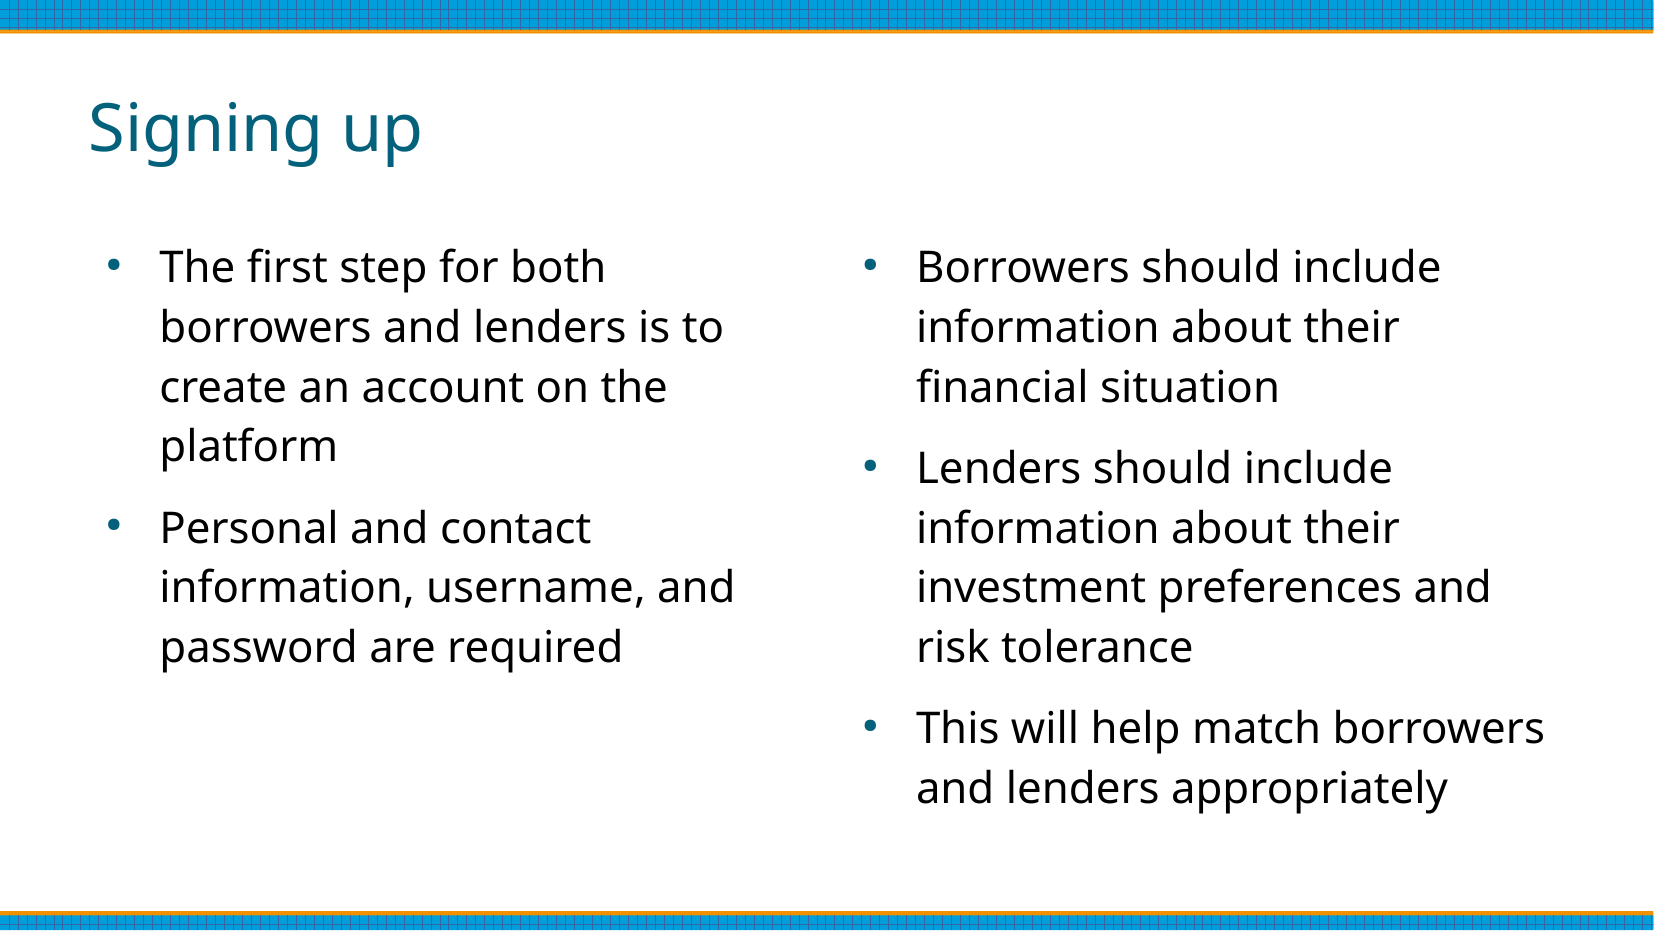

# Signing up
The first step for both borrowers and lenders is to create an account on the platform
Personal and contact information, username, and password are required
Borrowers should include information about their financial situation
Lenders should include information about their investment preferences and risk tolerance
This will help match borrowers and lenders appropriately